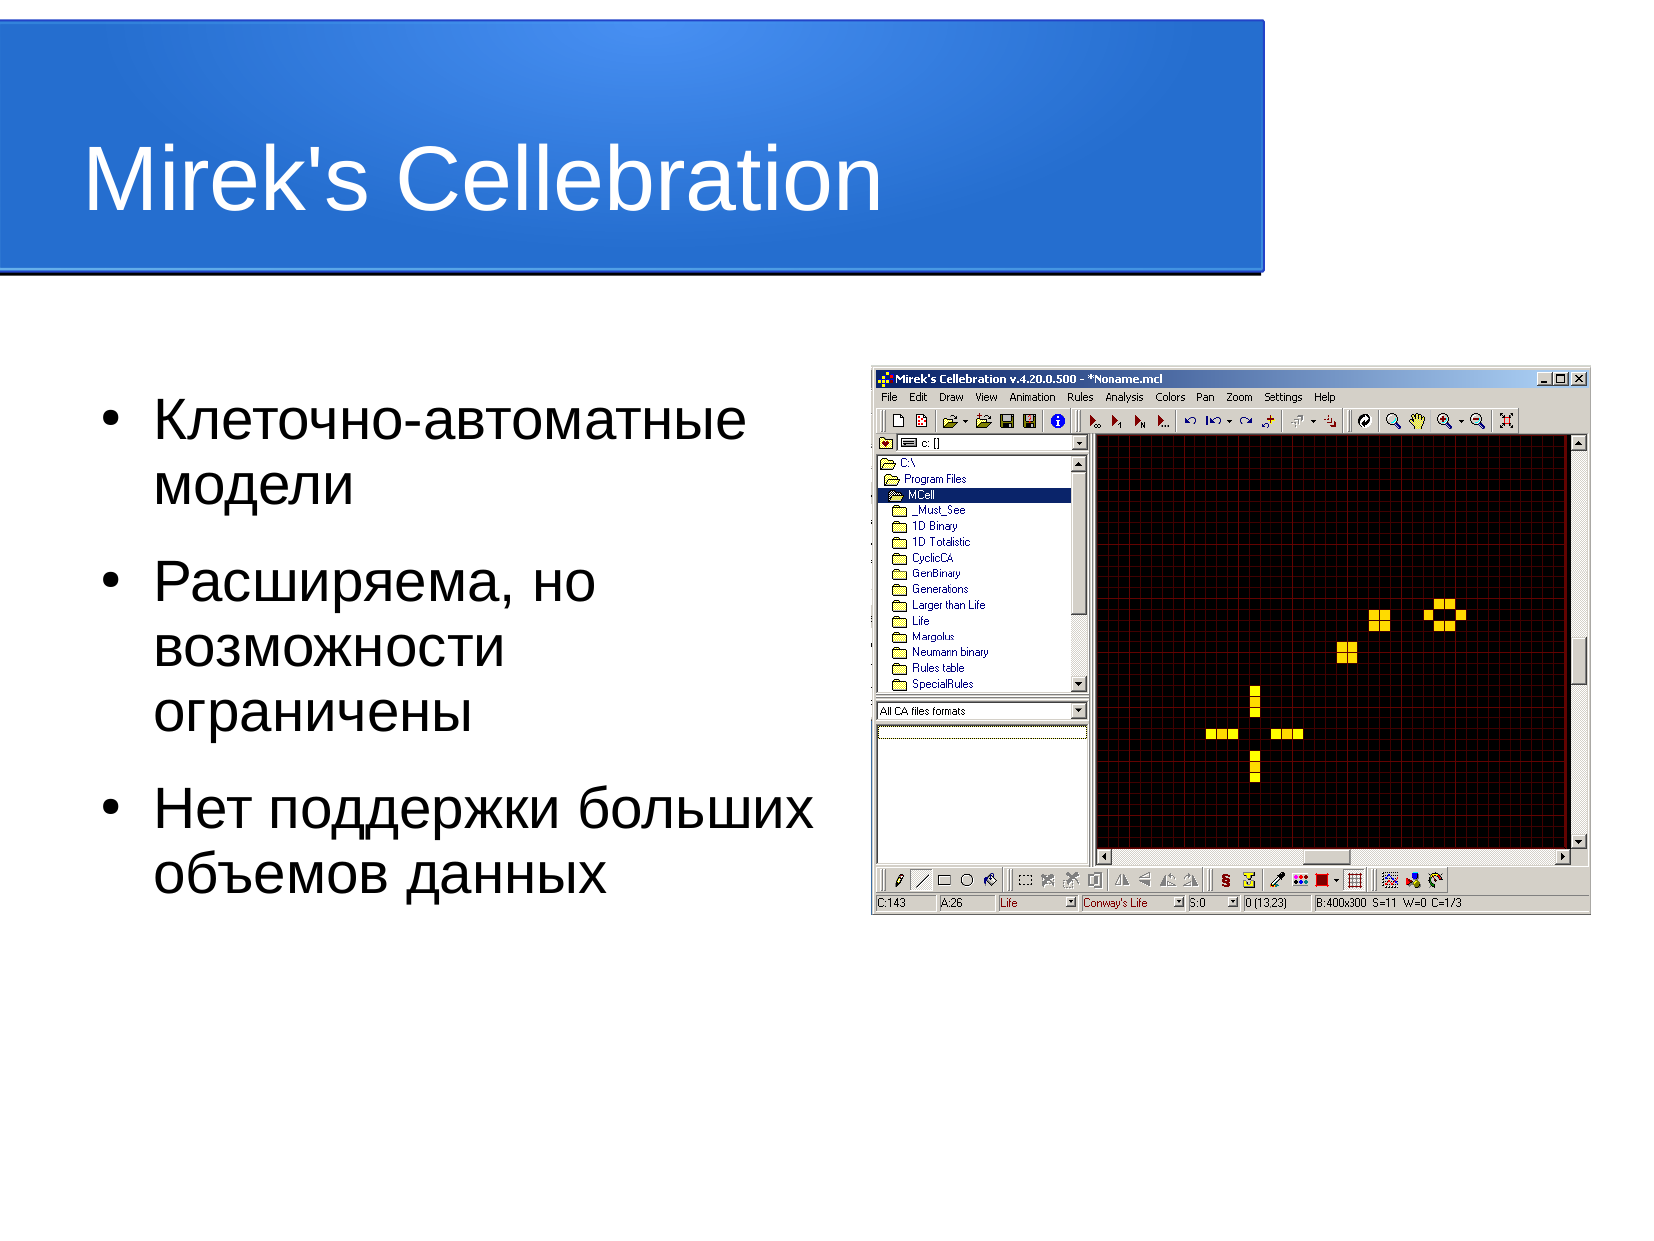

# Mirek's Cellebration
Клеточно-автоматные модели
Расширяема, но возможности ограничены
Нет поддержки больших объемов данных